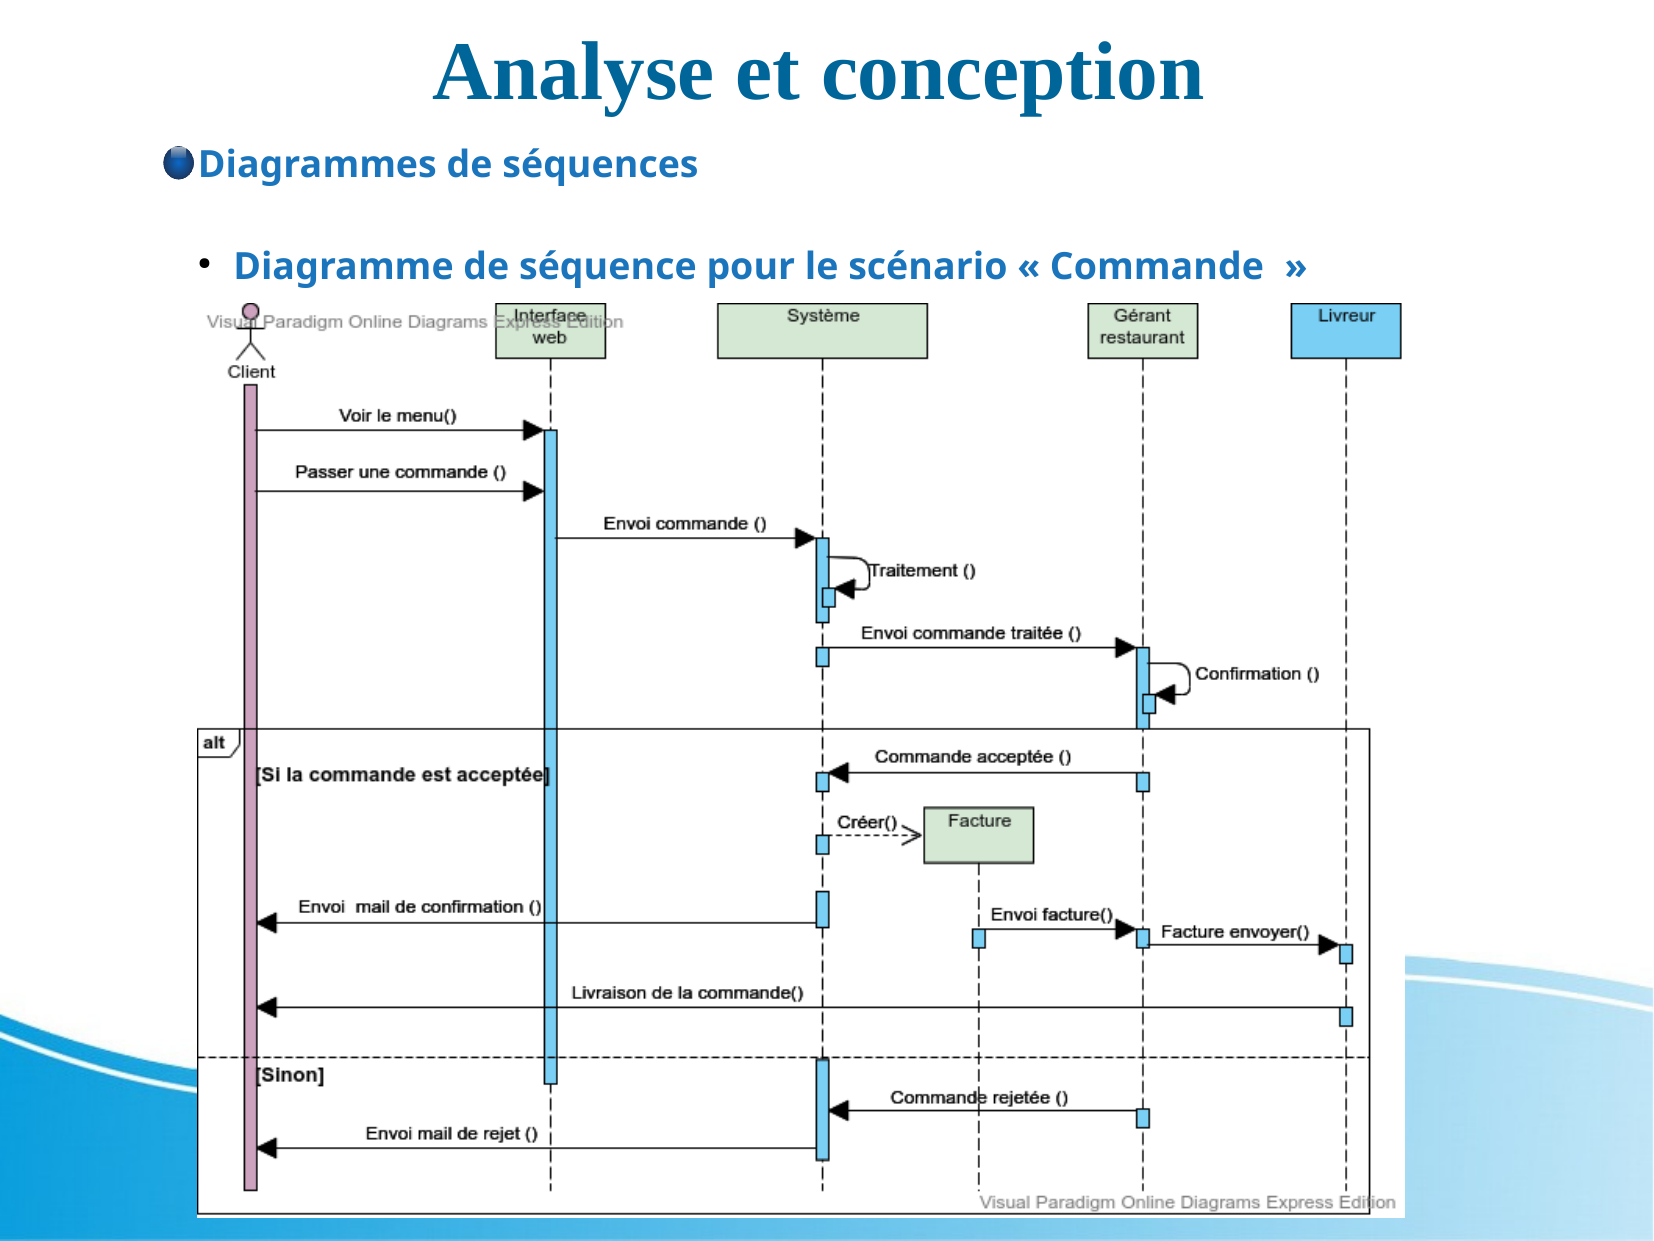

# Analyse et conception
Diagrammes de séquences
Diagramme de séquence pour le scénario « Commande  »